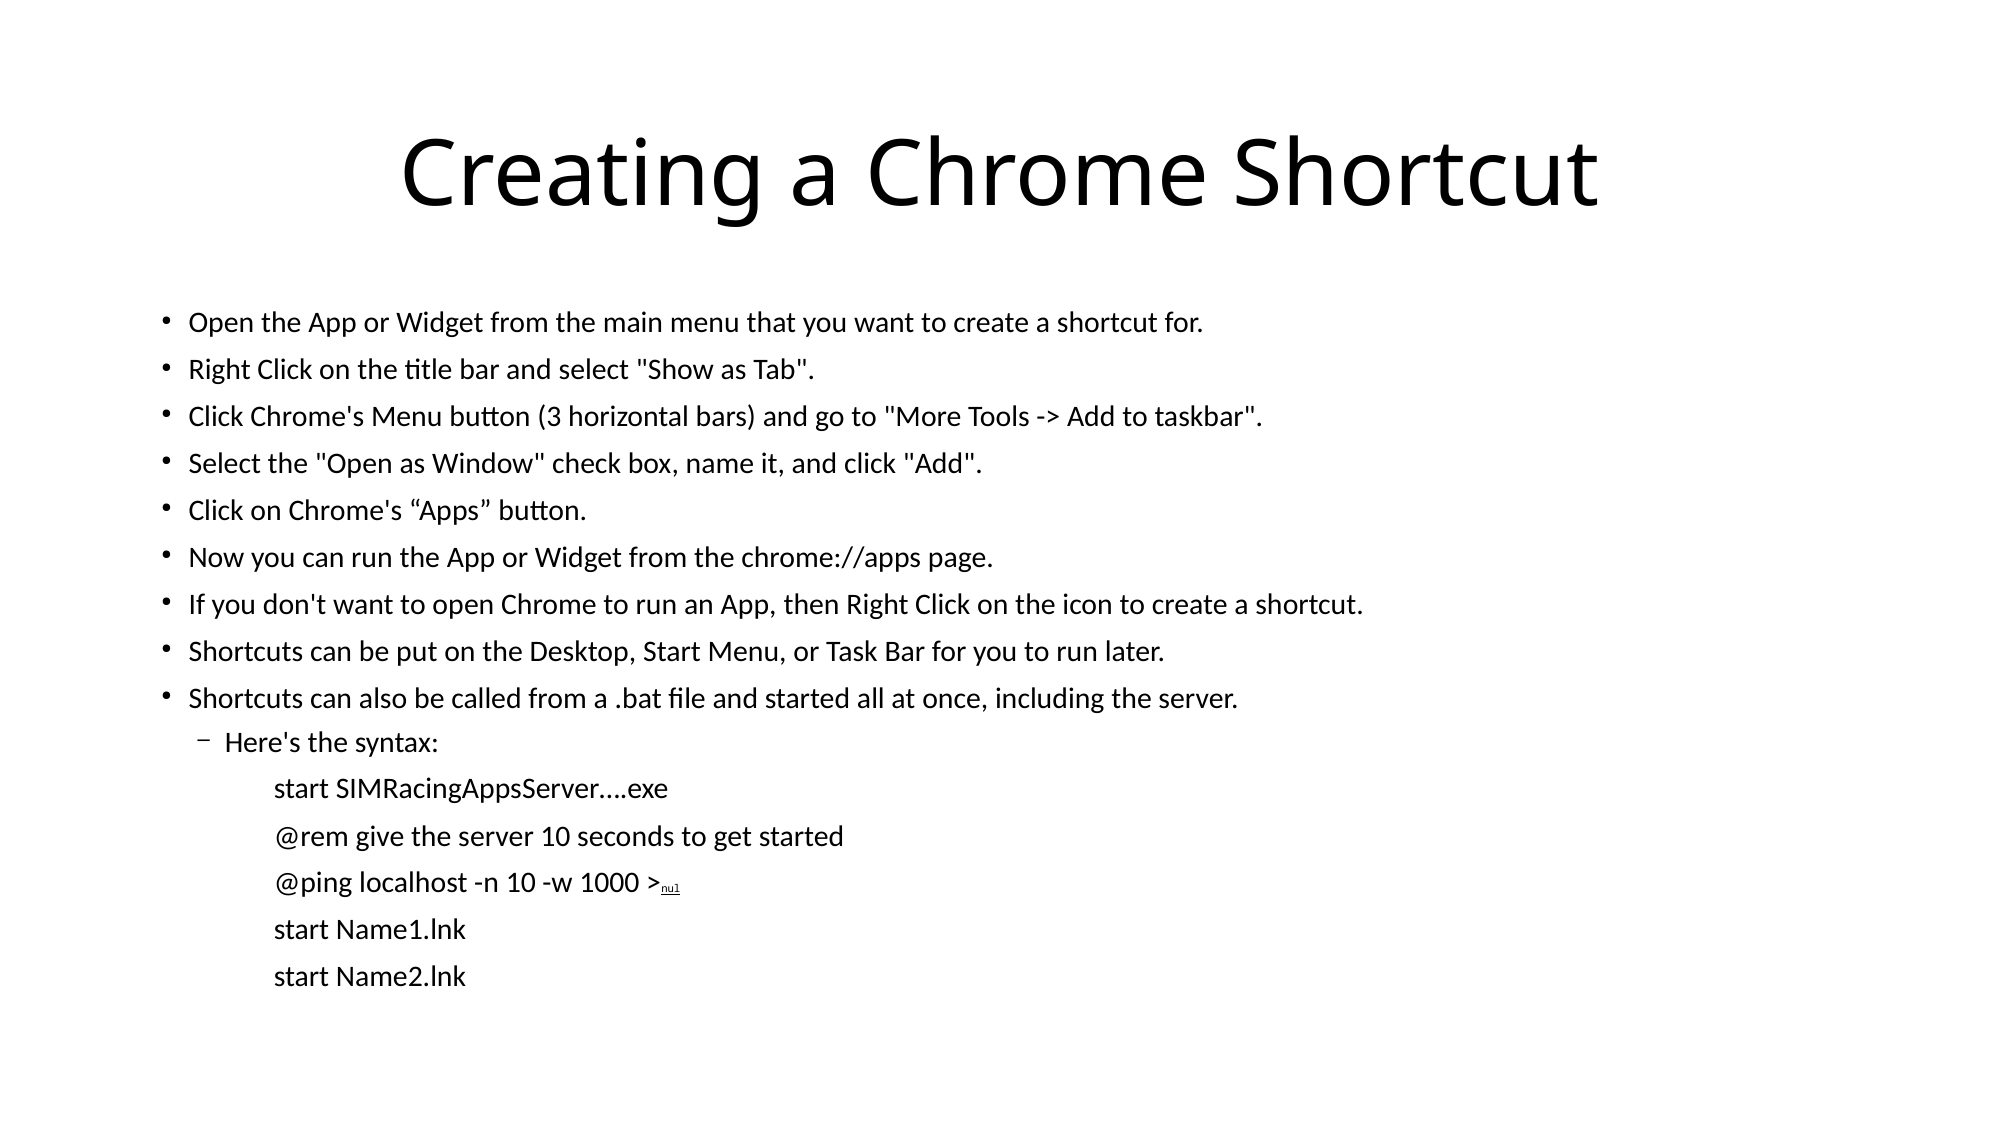

# Creating a Chrome Shortcut
Open the App or Widget from the main menu that you want to create a shortcut for.
Right Click on the title bar and select "Show as Tab".
Click Chrome's Menu button (3 horizontal bars) and go to "More Tools -> Add to taskbar".
Select the "Open as Window" check box, name it, and click "Add".
Click on Chrome's “Apps” button.
Now you can run the App or Widget from the chrome://apps page.
If you don't want to open Chrome to run an App, then Right Click on the icon to create a shortcut.
Shortcuts can be put on the Desktop, Start Menu, or Task Bar for you to run later.
Shortcuts can also be called from a .bat file and started all at once, including the server.
Here's the syntax:
 start SIMRacingAppsServer….exe
 @rem give the server 10 seconds to get started
 @ping localhost -n 10 -w 1000 >nul
 start Name1.lnk
 start Name2.lnk